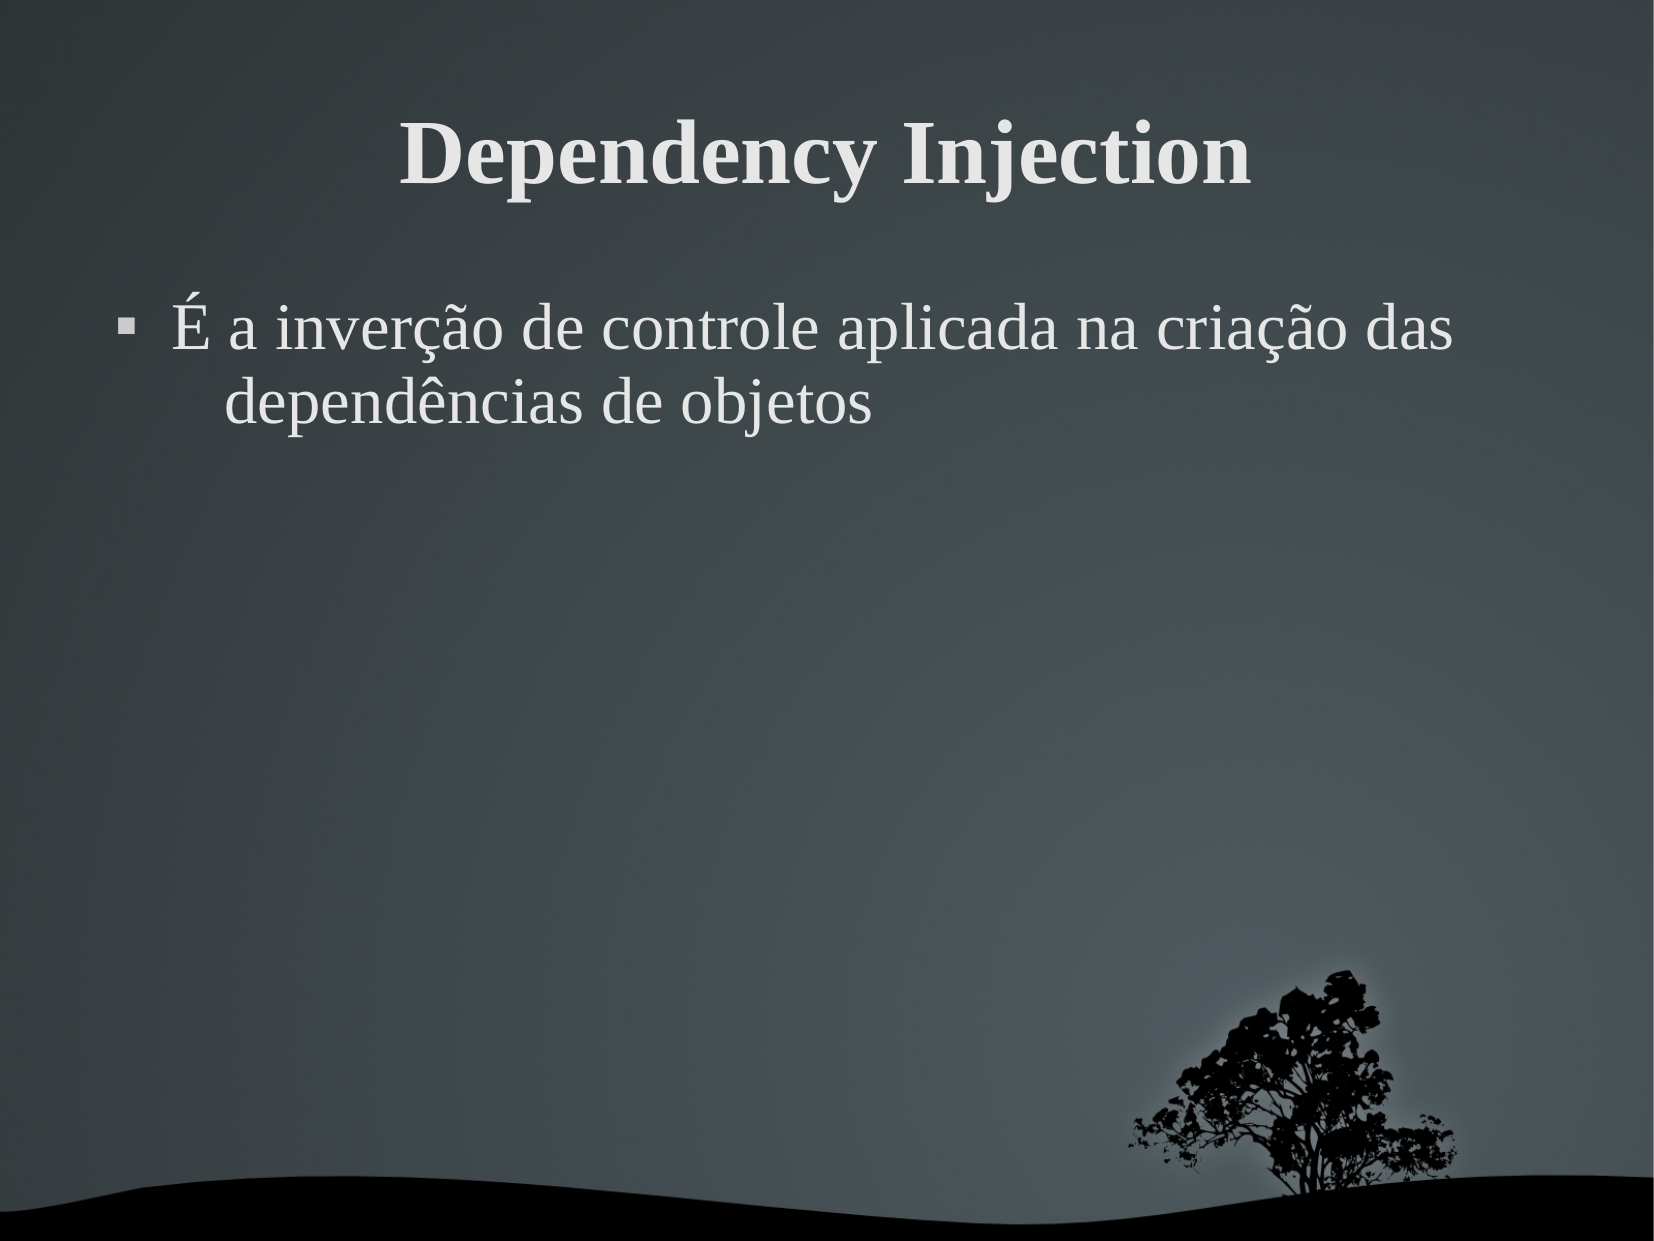

# Dependency Injection
É a inverção de controle aplicada na criação das dependências de objetos